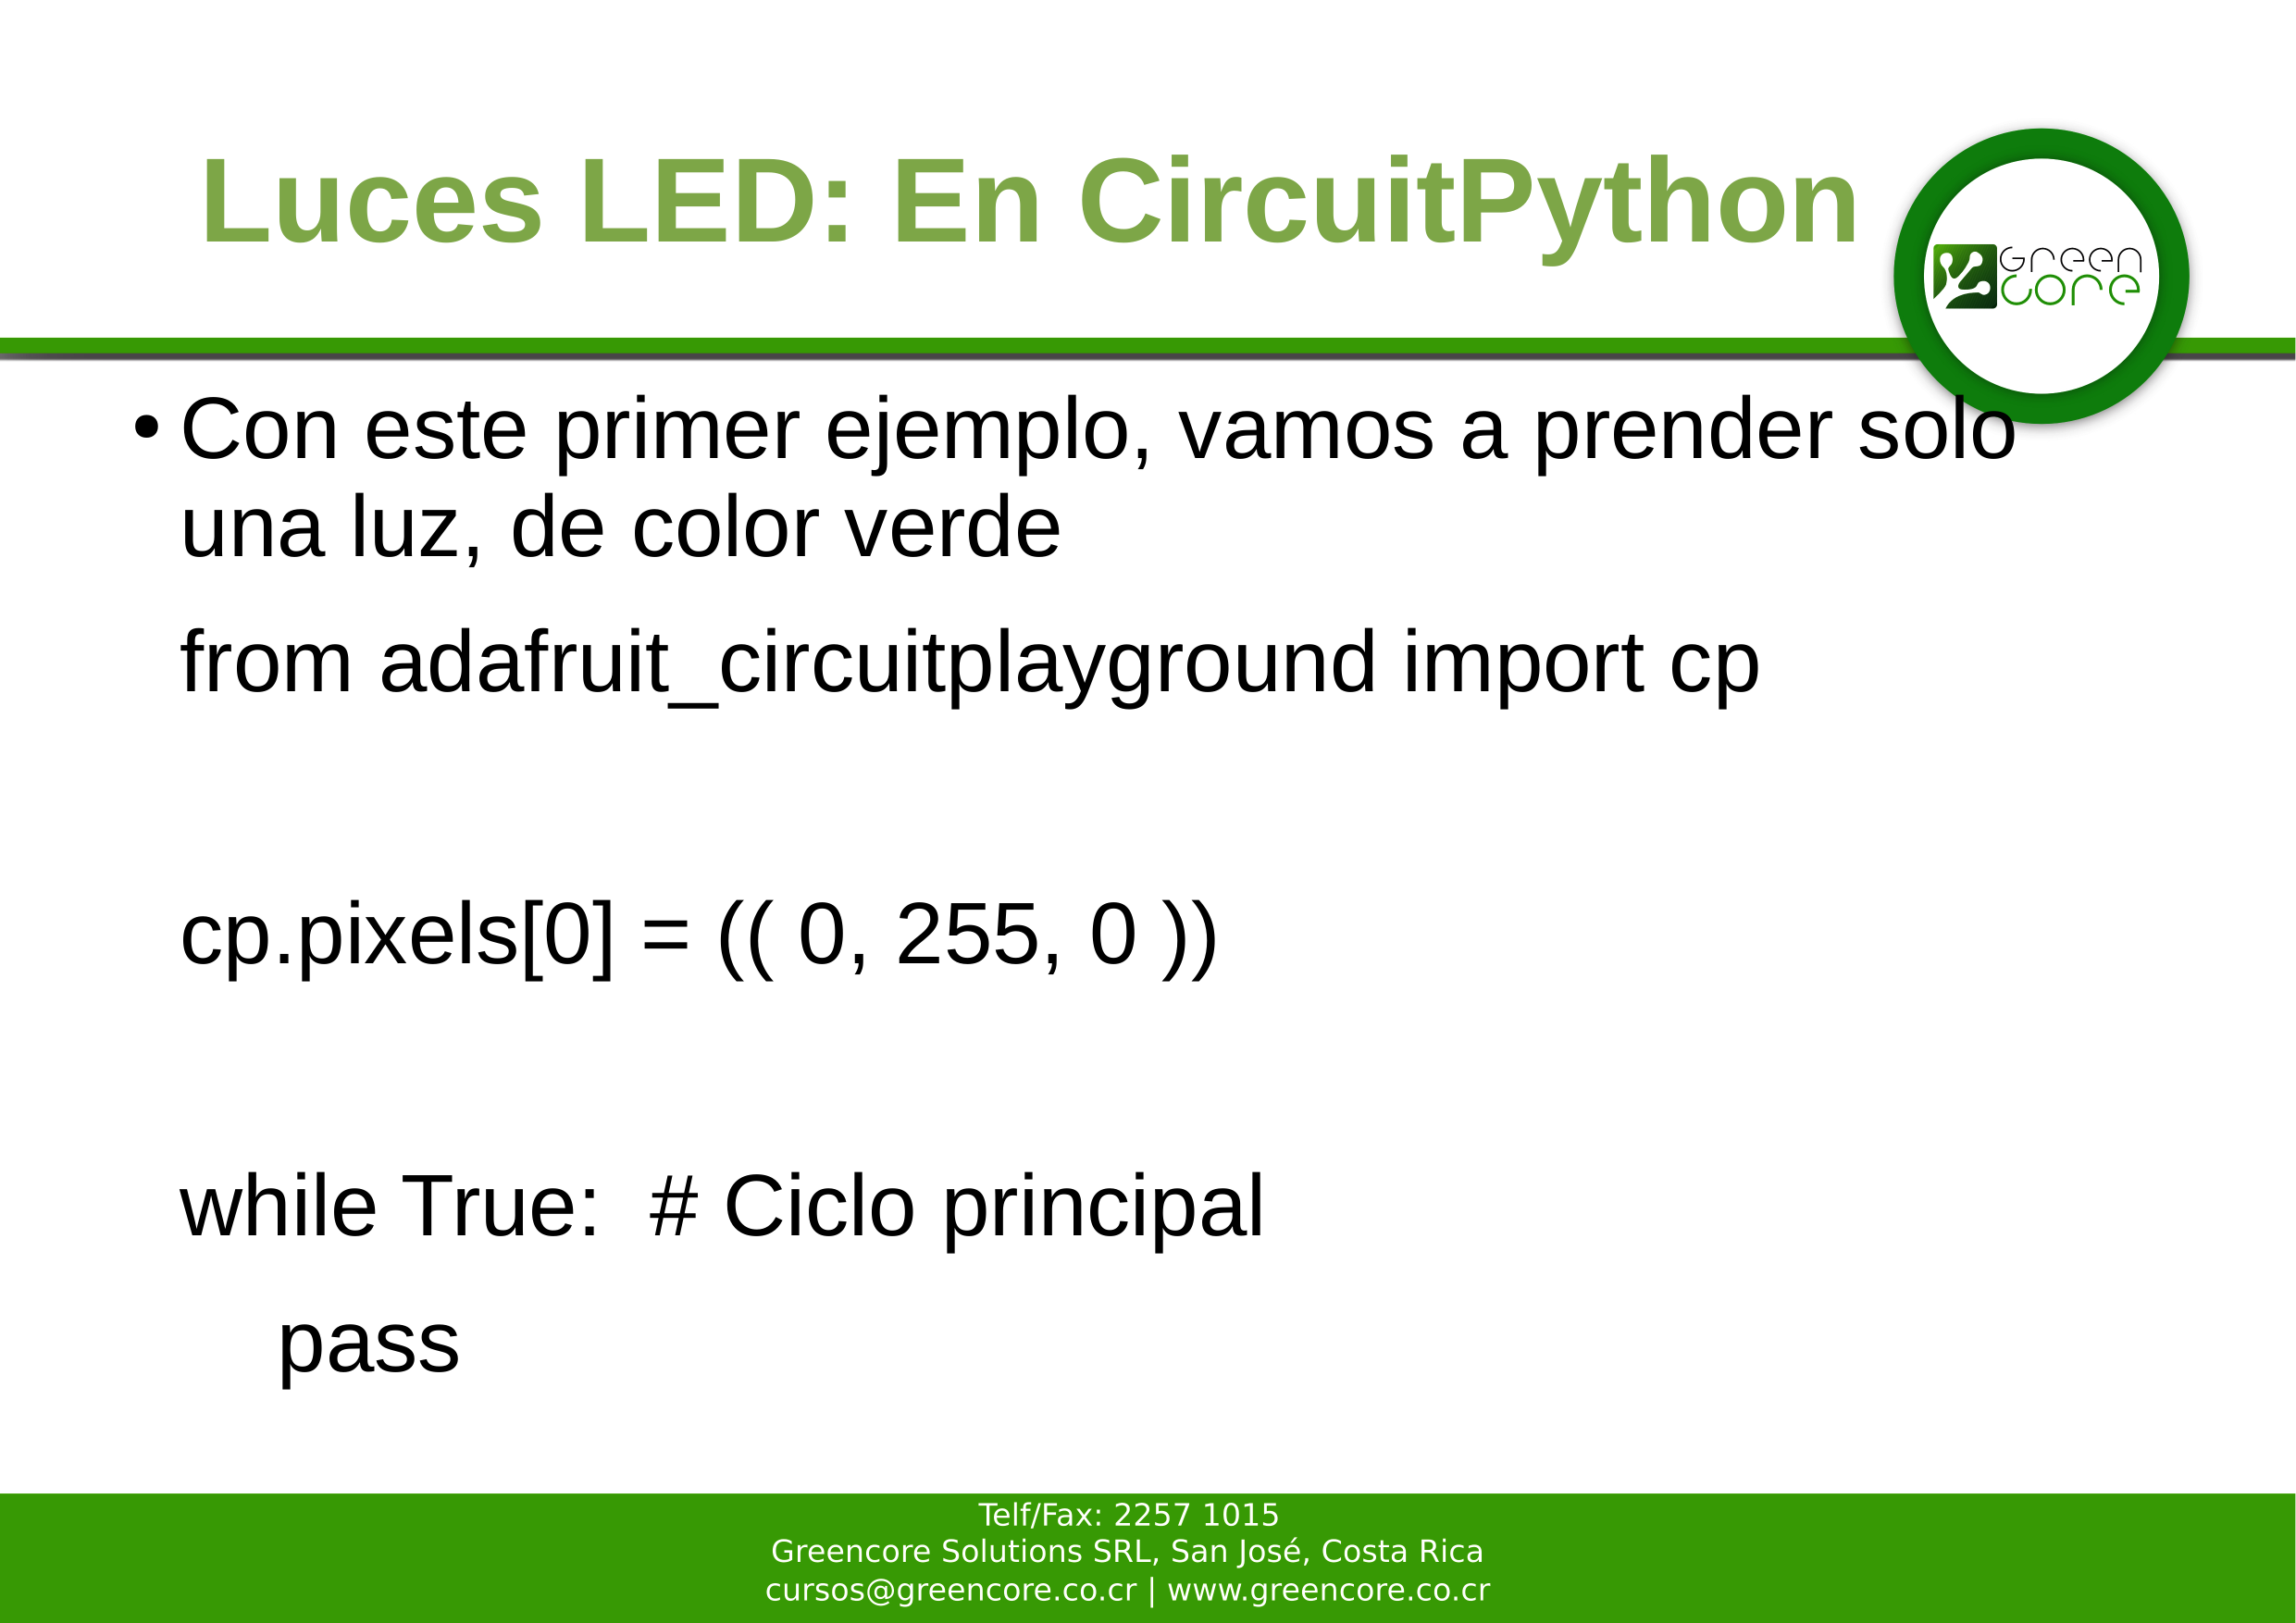

# Luces LED: En CircuitPython
Con este primer ejemplo, vamos a prender solo una luz, de color verde
from adafruit_circuitplayground import cp
cp.pixels[0] = (( 0, 255, 0 ))
while True: # Ciclo principal
 pass